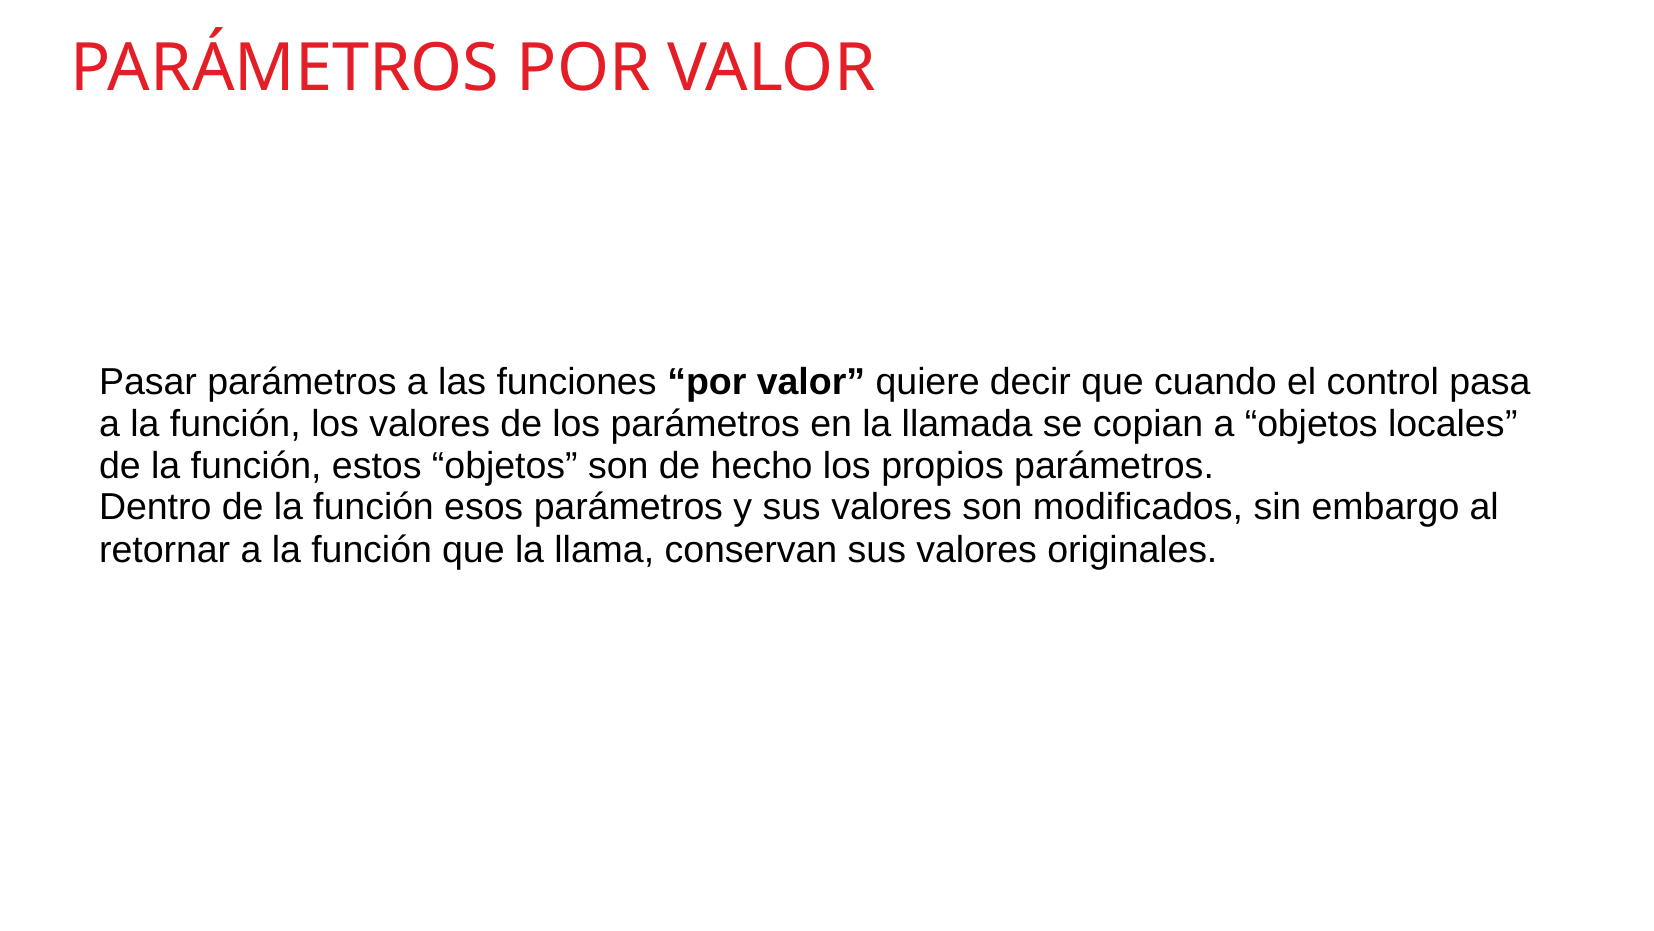

# PARÁMETROS POR VALOR
Pasar parámetros a las funciones “por valor” quiere decir que cuando el control pasa a la función, los valores de los parámetros en la llamada se copian a “objetos locales” de la función, estos “objetos” son de hecho los propios parámetros.
Dentro de la función esos parámetros y sus valores son modificados, sin embargo al retornar a la función que la llama, conservan sus valores originales.